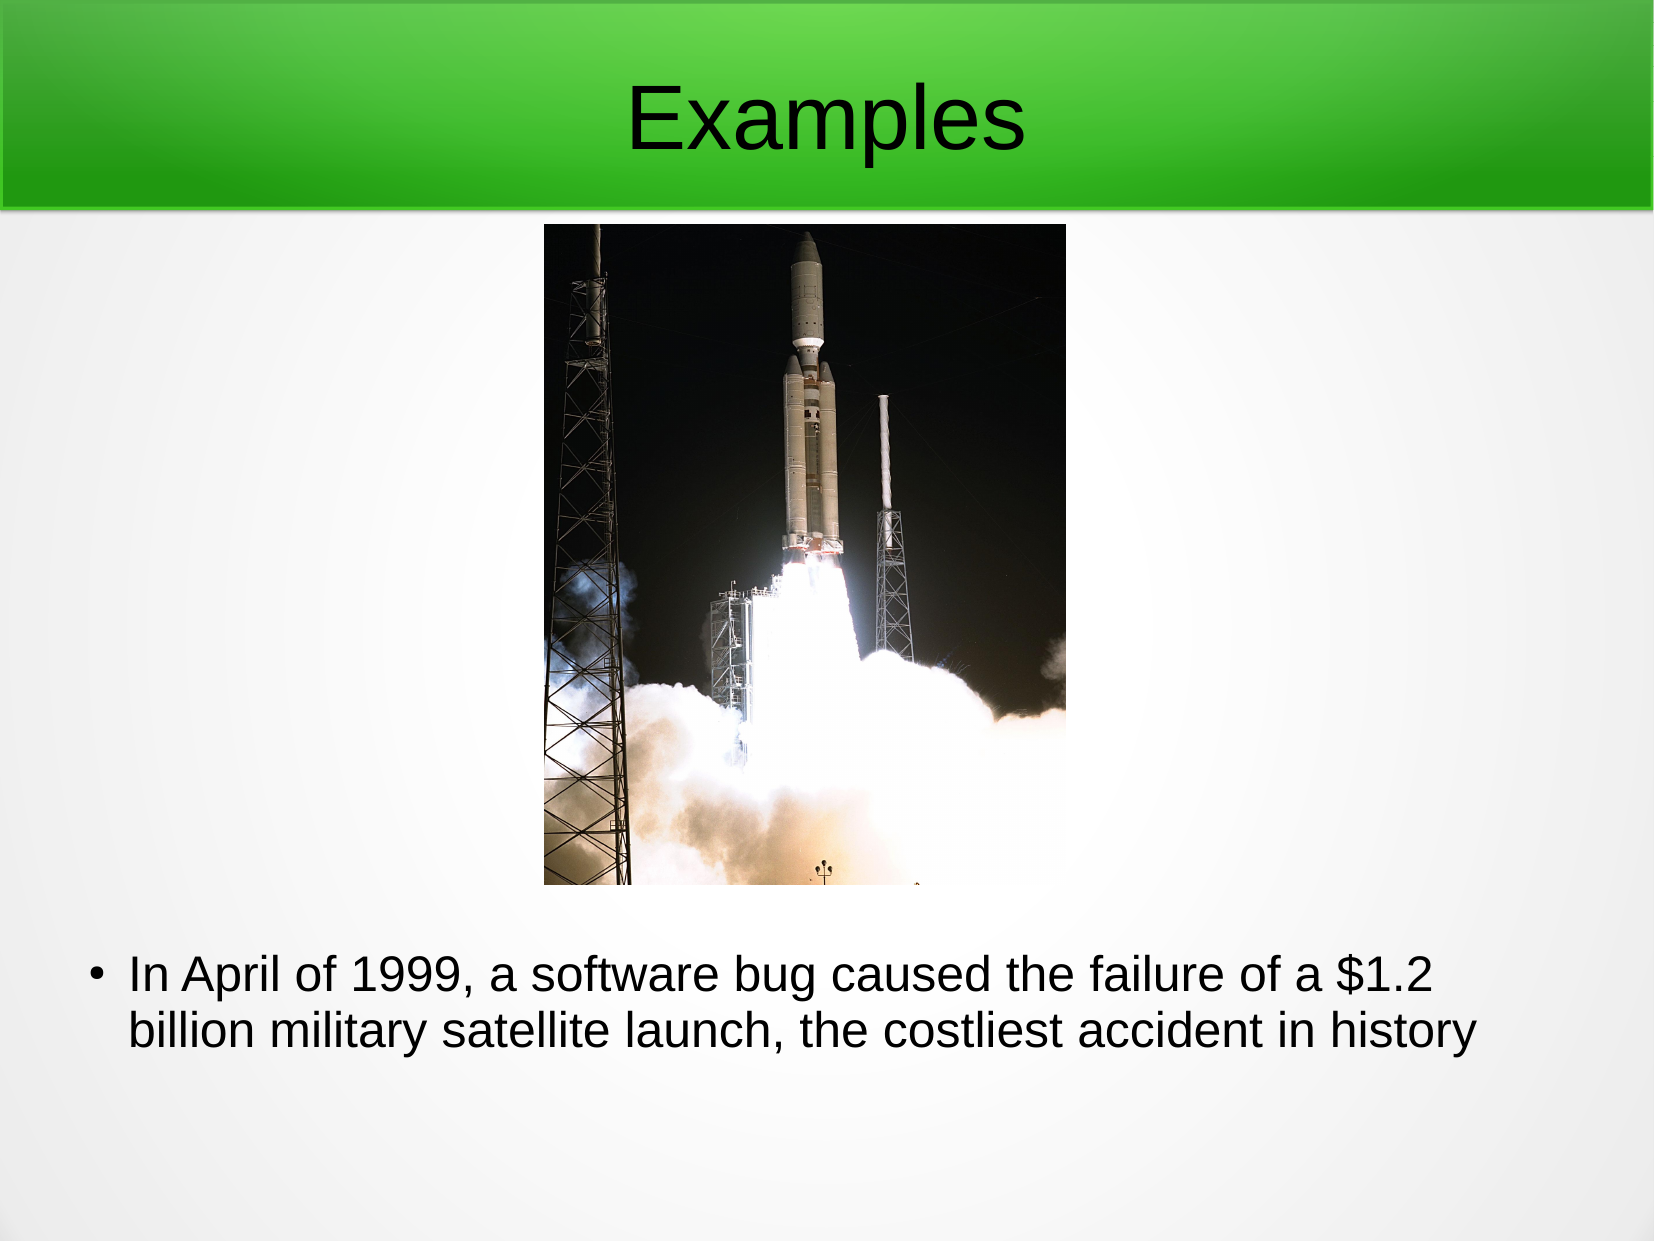

# Examples
In April of 1999, a software bug caused the failure of a $1.2 billion military satellite launch, the costliest accident in history